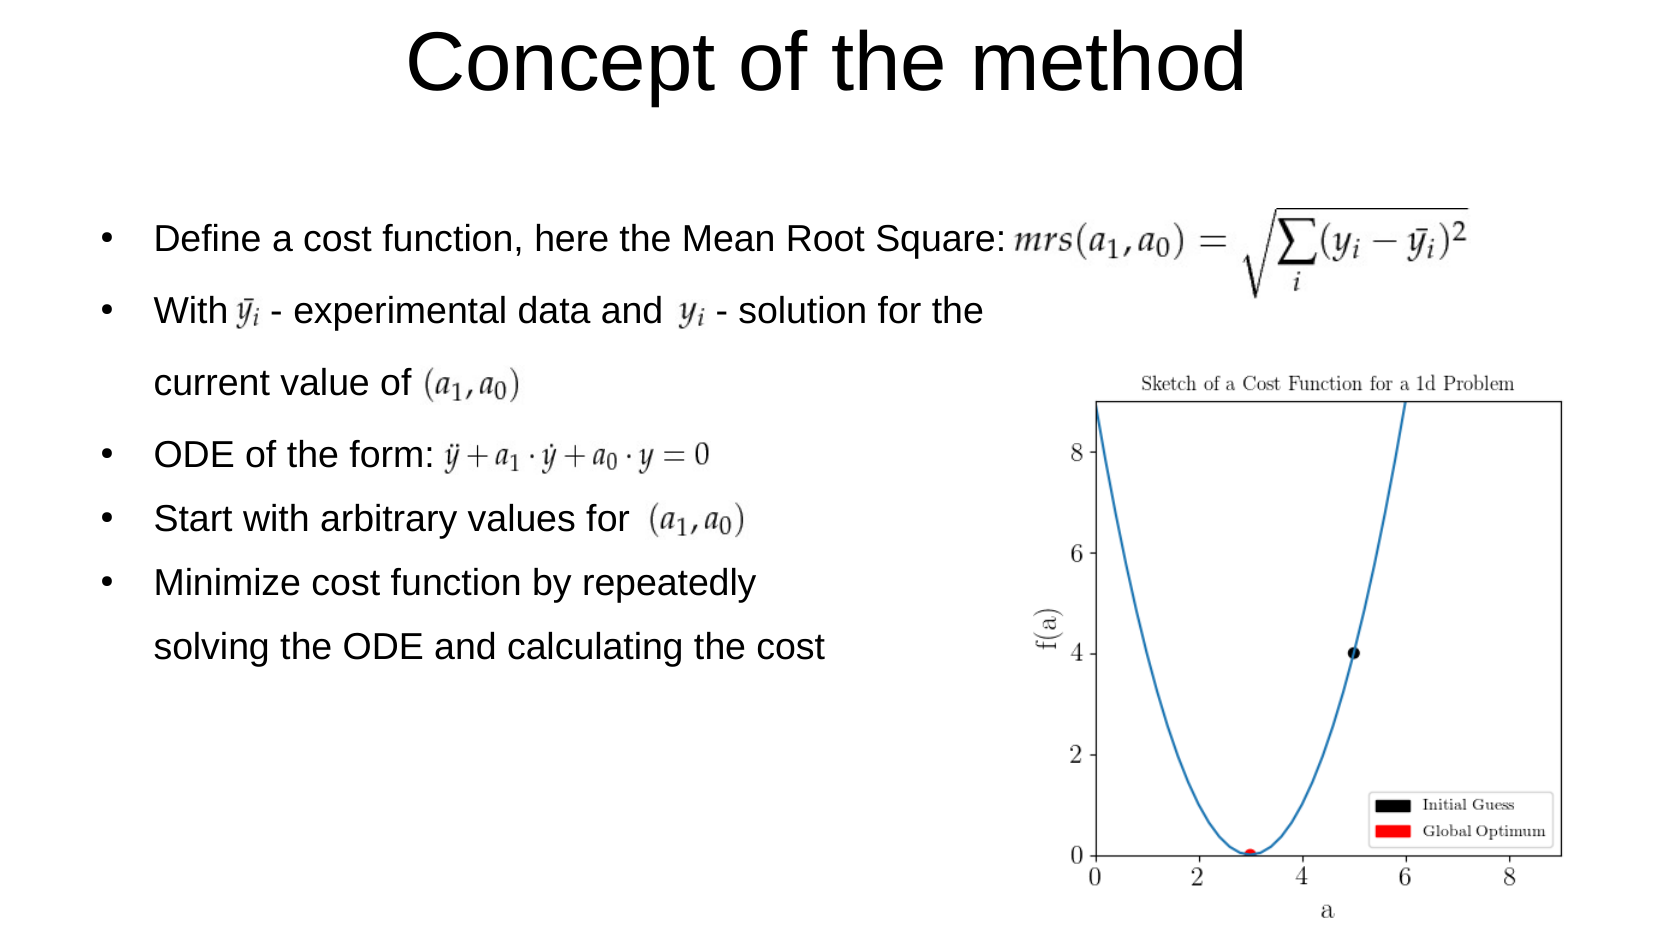

# Concept of the method
Define a cost function, here the Mean Root Square:
With - experimental data and - solution for the
current value of
ODE of the form:
Start with arbitrary values for
Minimize cost function by repeatedly
solving the ODE and calculating the cost